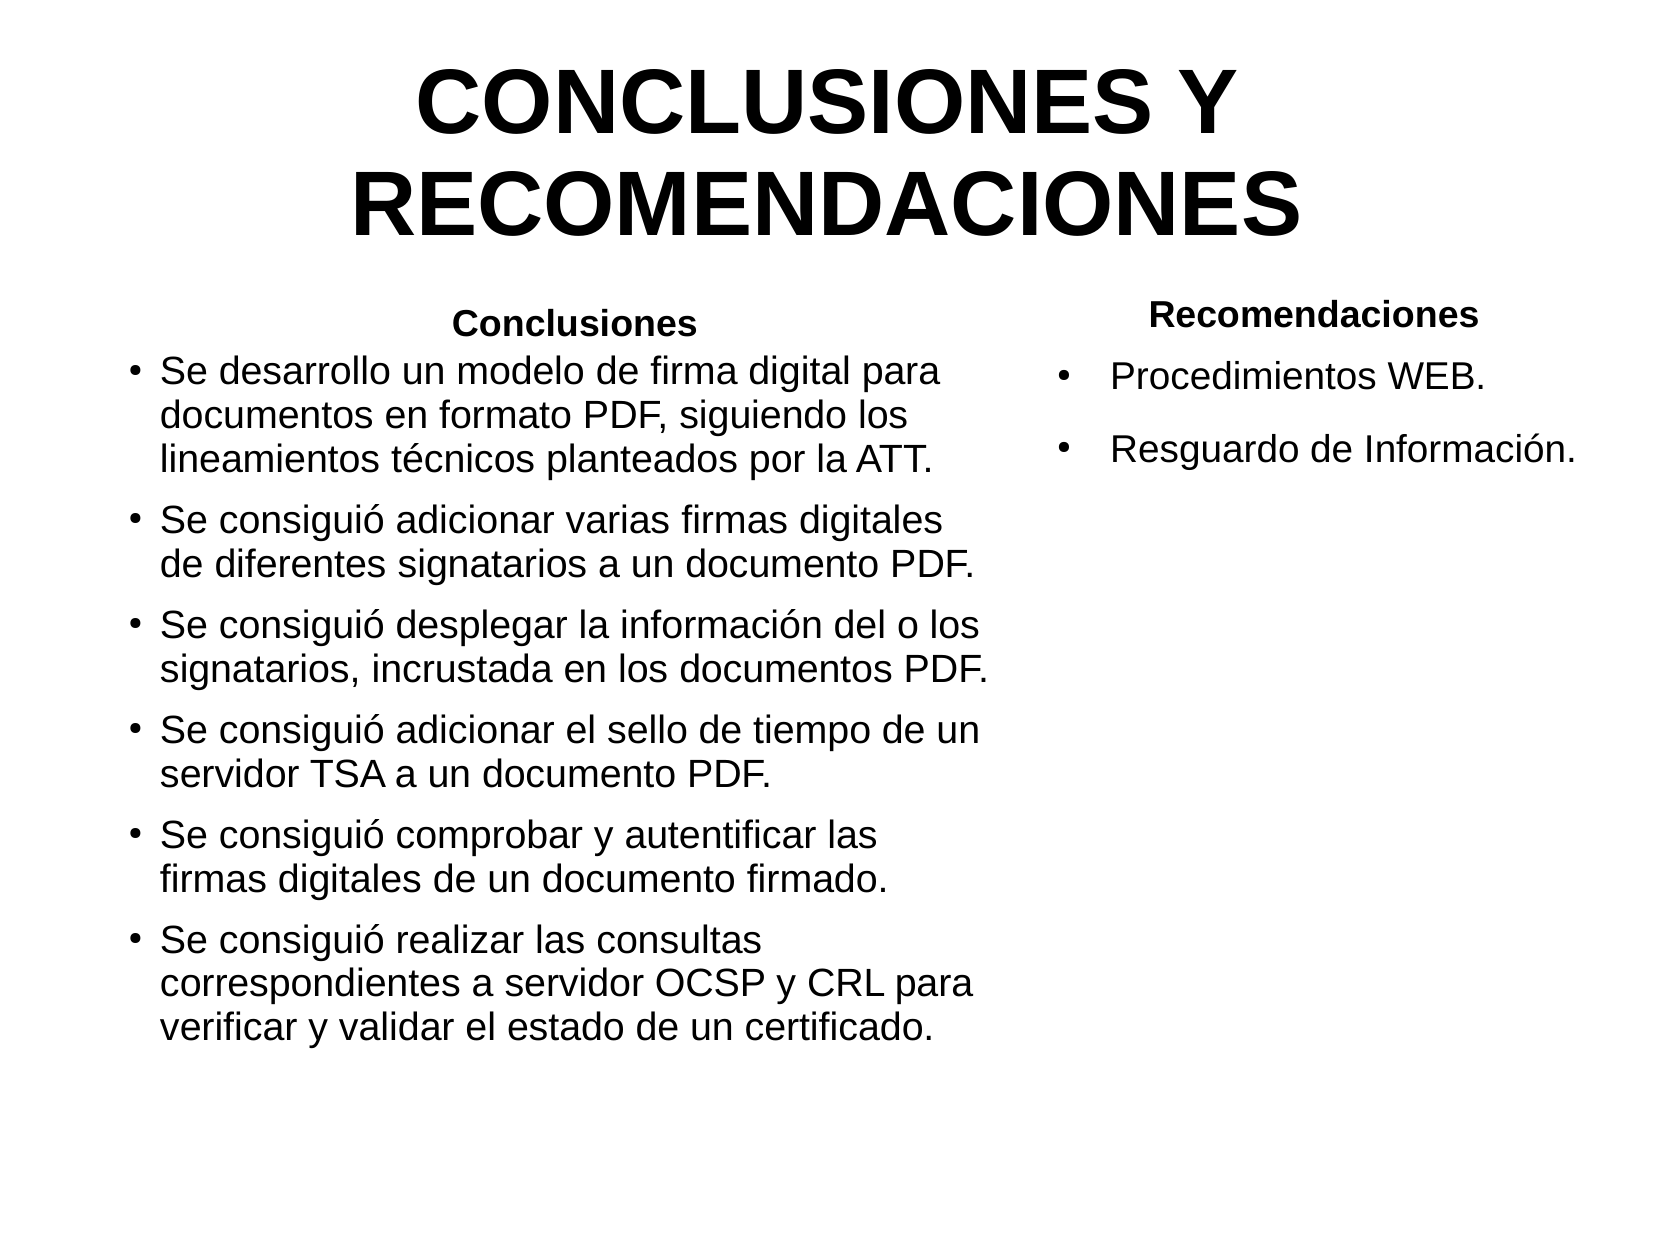

# CONCLUSIONES Y RECOMENDACIONES
Recomendaciones
Conclusiones
Se desarrollo un modelo de firma digital para documentos en formato PDF, siguiendo los lineamientos técnicos planteados por la ATT.
Se consiguió adicionar varias firmas digitales de diferentes signatarios a un documento PDF.
Se consiguió desplegar la información del o los signatarios, incrustada en los documentos PDF.
Se consiguió adicionar el sello de tiempo de un servidor TSA a un documento PDF.
Se consiguió comprobar y autentificar las firmas digitales de un documento firmado.
Se consiguió realizar las consultas correspondientes a servidor OCSP y CRL para verificar y validar el estado de un certificado.
Procedimientos WEB.
Resguardo de Información.